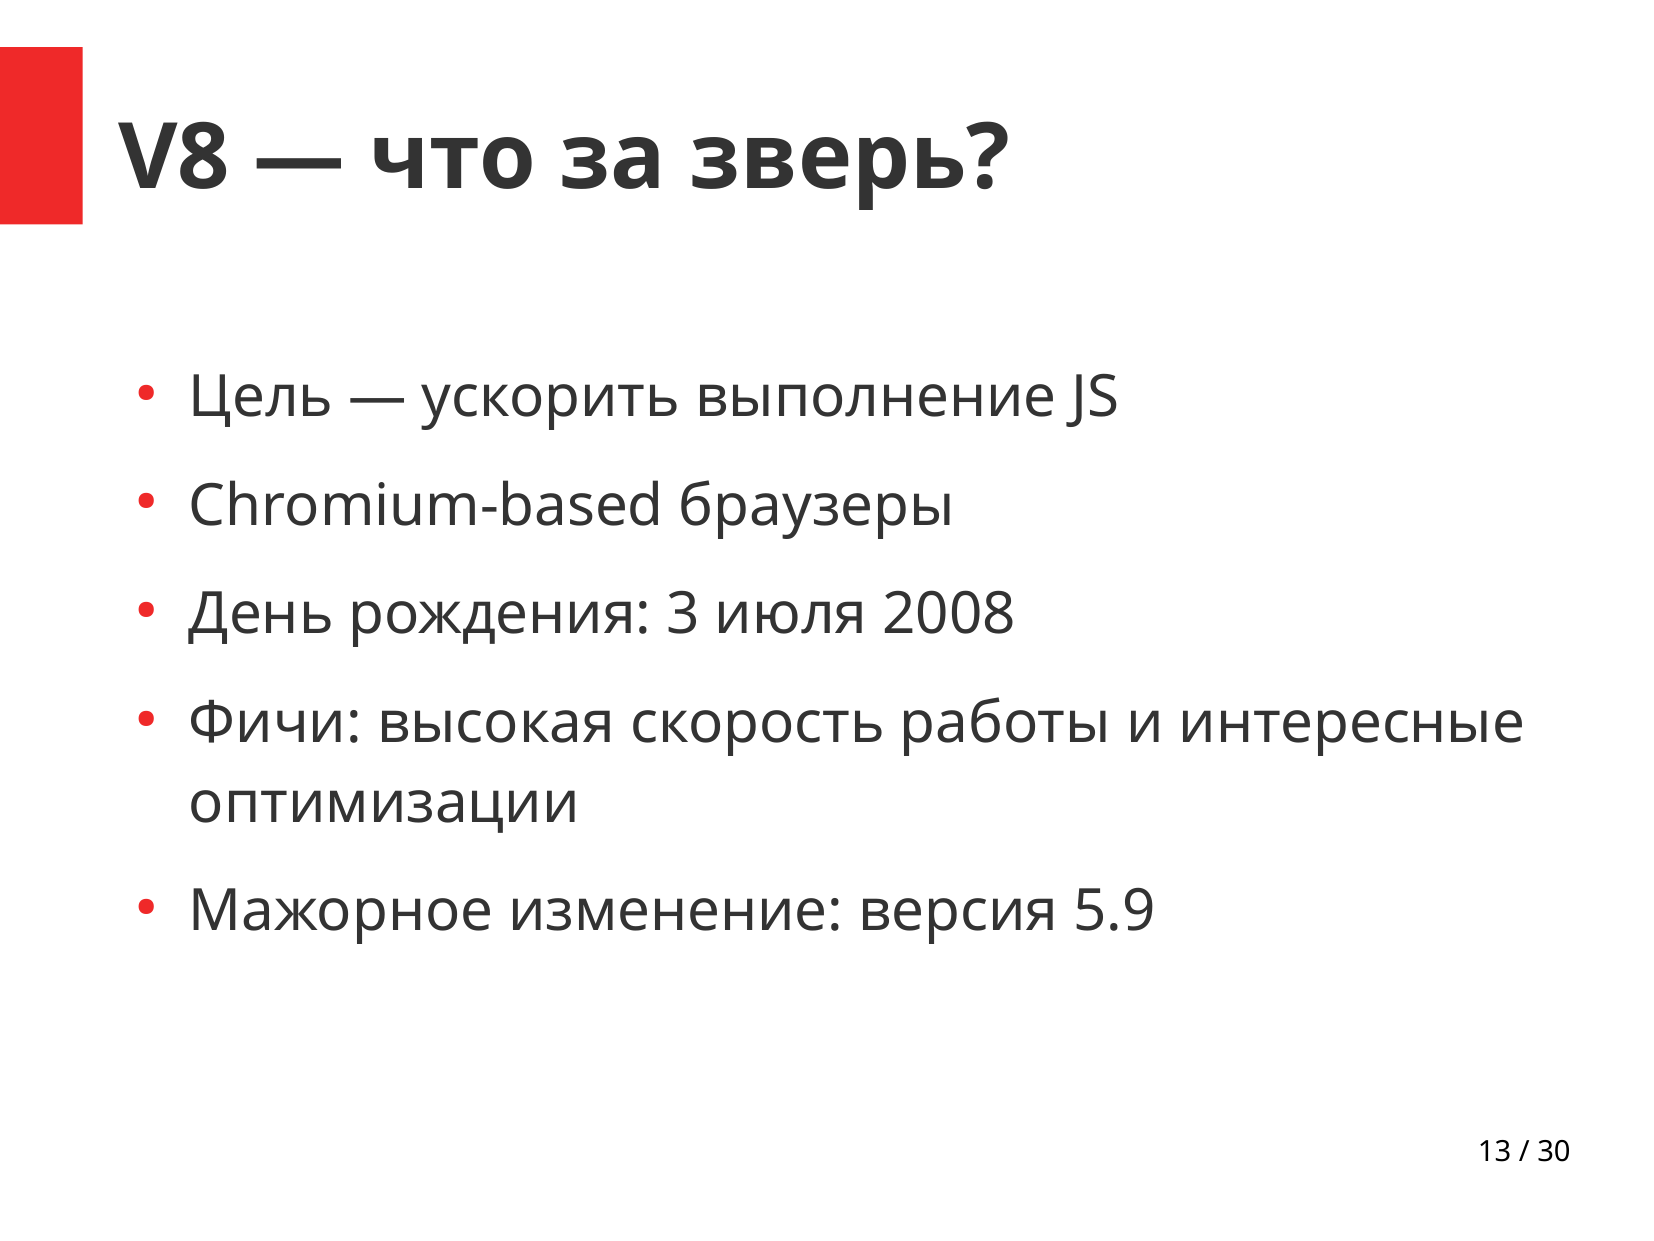

# V8 — что за зверь?
Цель — ускорить выполнение JS
Chromium-based браузеры
День рождения: 3 июля 2008
Фичи: высокая скорость работы и интересные оптимизации
Мажорное изменение: версия 5.9
13